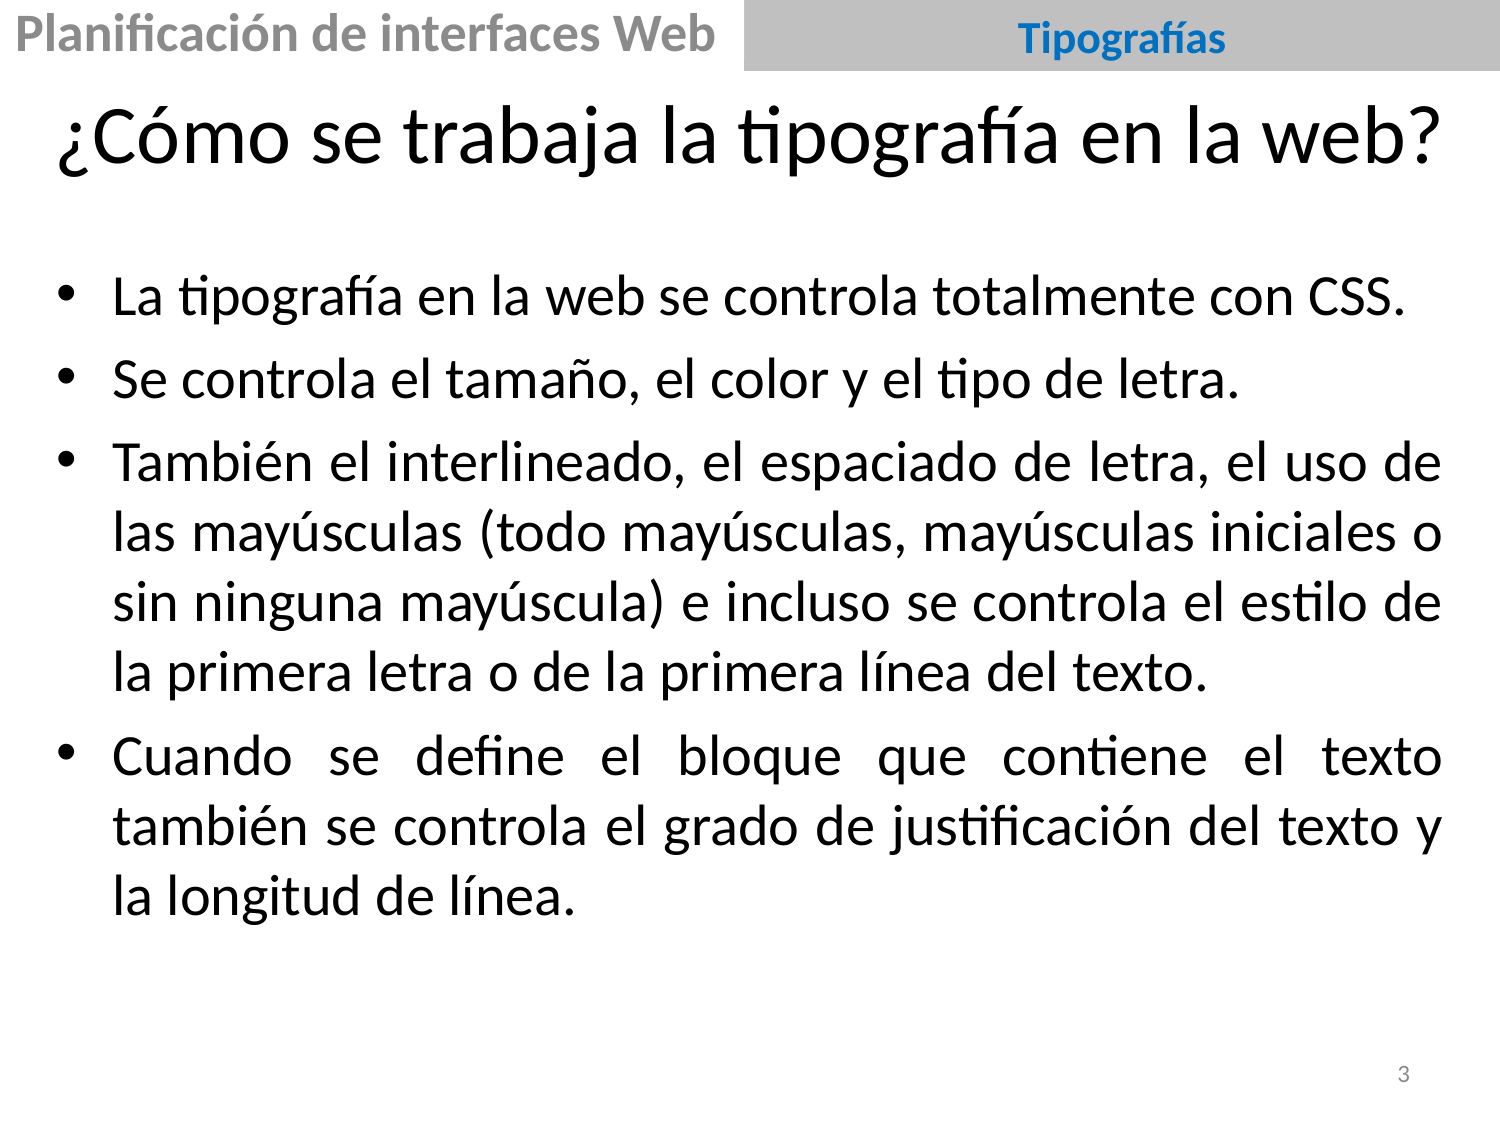

Planificación de interfaces Web
Tipografías
# ¿Cómo se trabaja la tipografía en la web?
La tipografía en la web se controla totalmente con CSS.
Se controla el tamaño, el color y el tipo de letra.
También el interlineado, el espaciado de letra, el uso de las mayúsculas (todo mayúsculas, mayúsculas iniciales o sin ninguna mayúscula) e incluso se controla el estilo de la primera letra o de la primera línea del texto.
Cuando se define el bloque que contiene el texto también se controla el grado de justificación del texto y la longitud de línea.